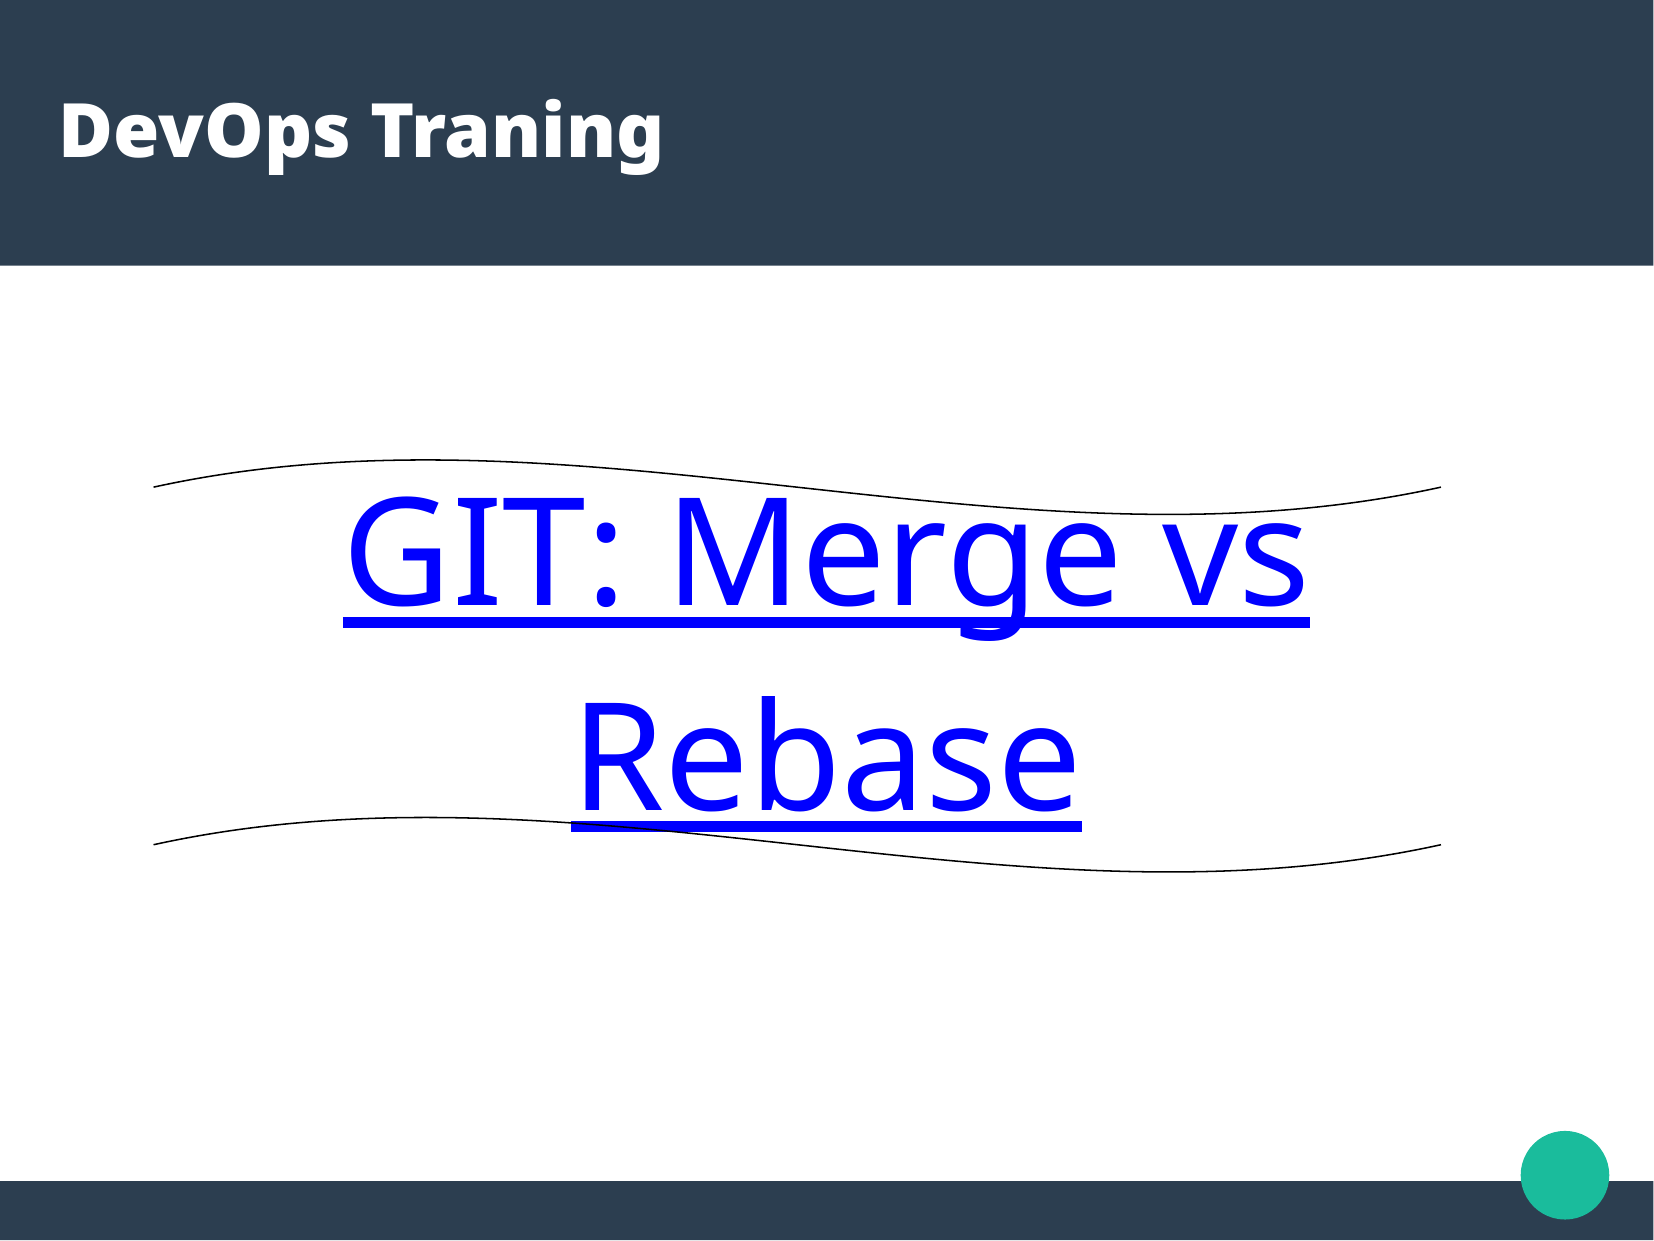

# DevOps Traning
GIT: Merge vs Rebase